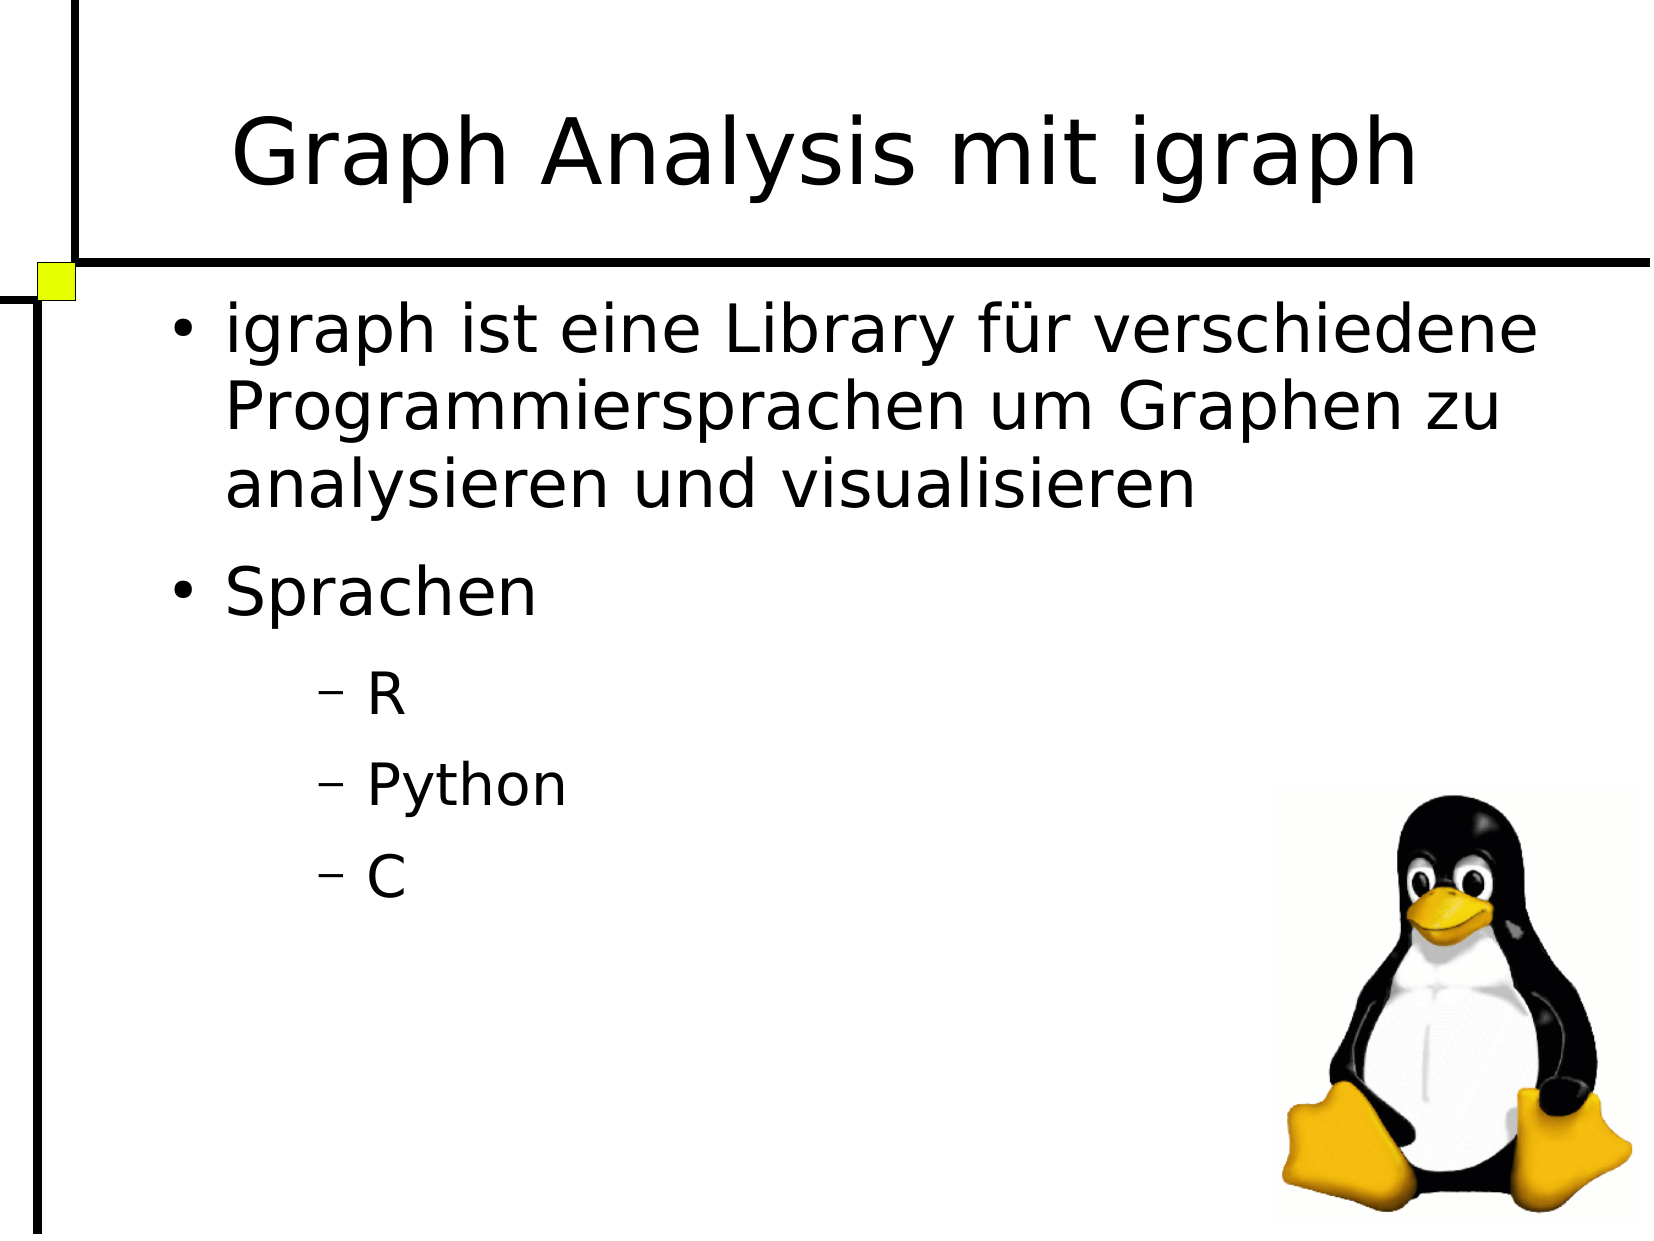

# Graph Analysis mit igraph
igraph ist eine Library für verschiedene Programmiersprachen um Graphen zu analysieren und visualisieren
Sprachen
R
Python
C